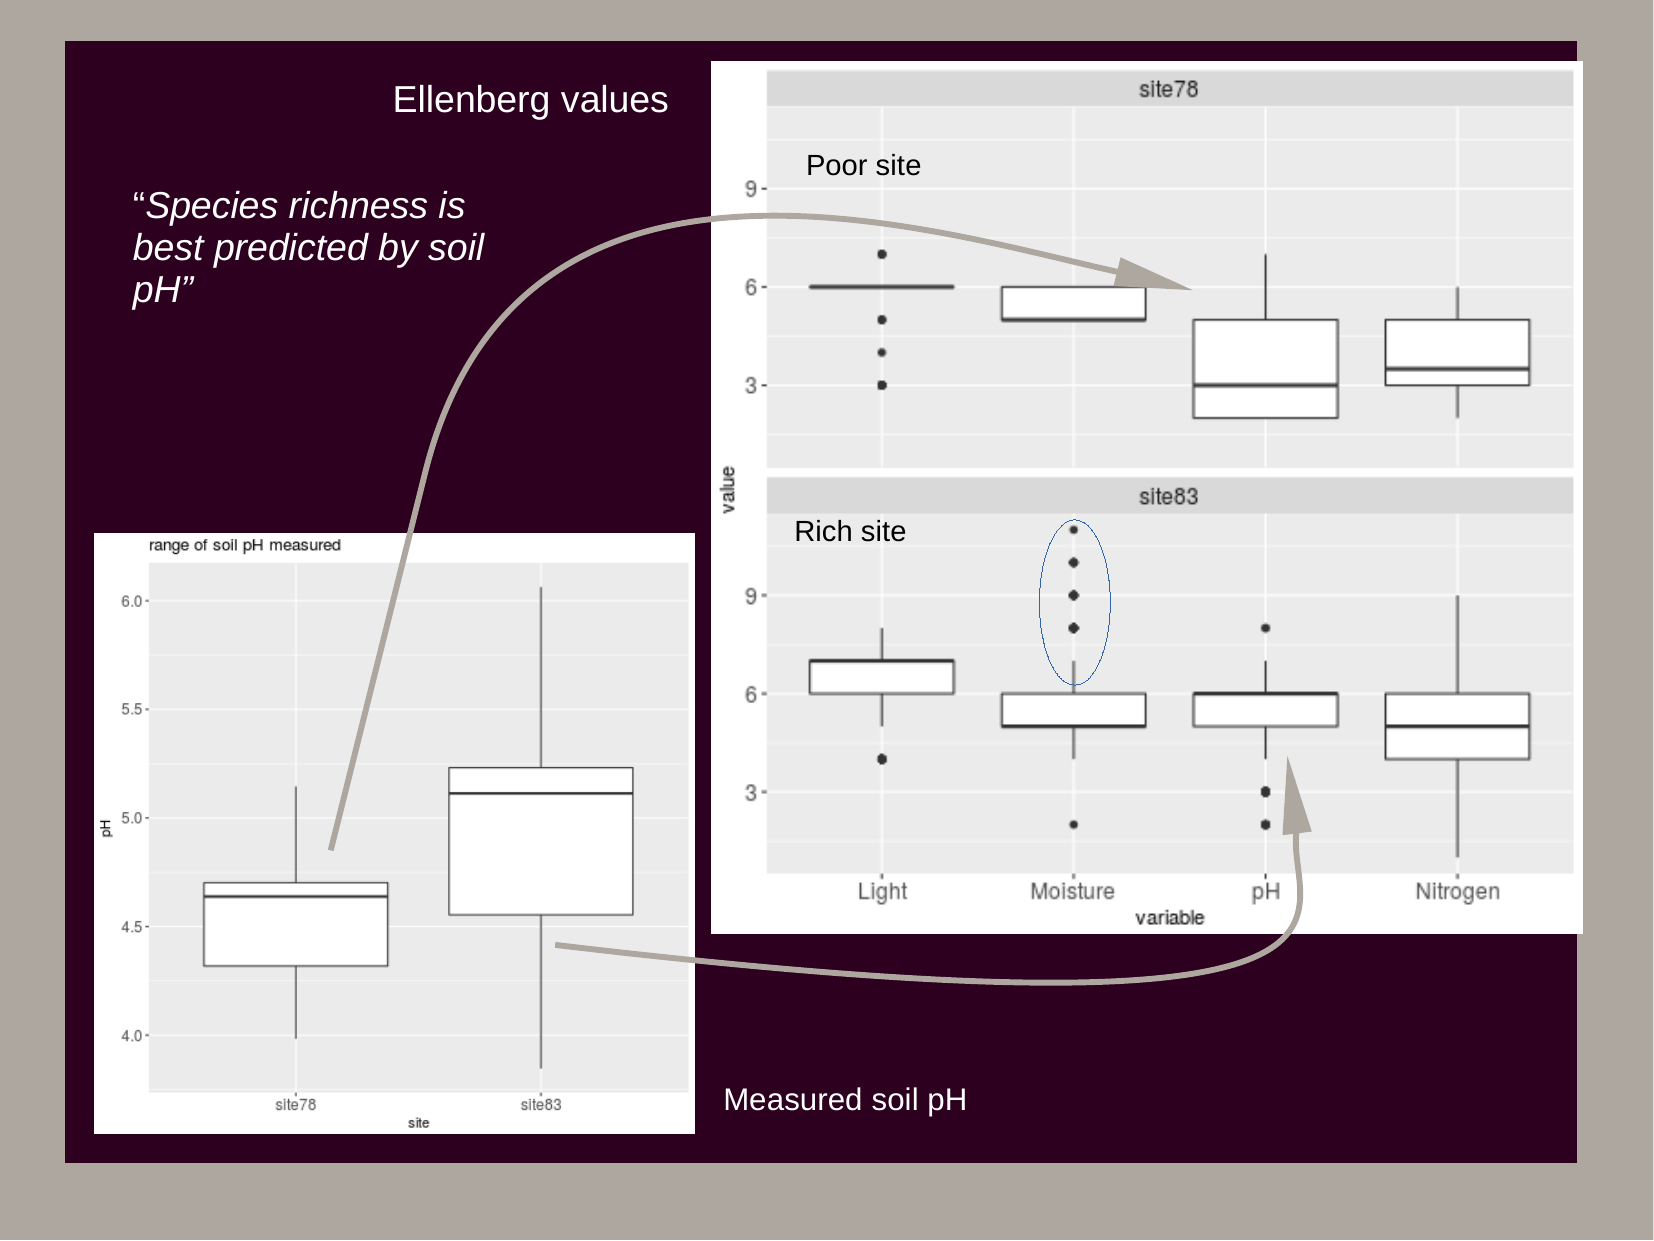

#
Ellenberg values
Poor site
“Species richness is best predicted by soil pH”
Rich site
Measured soil pH